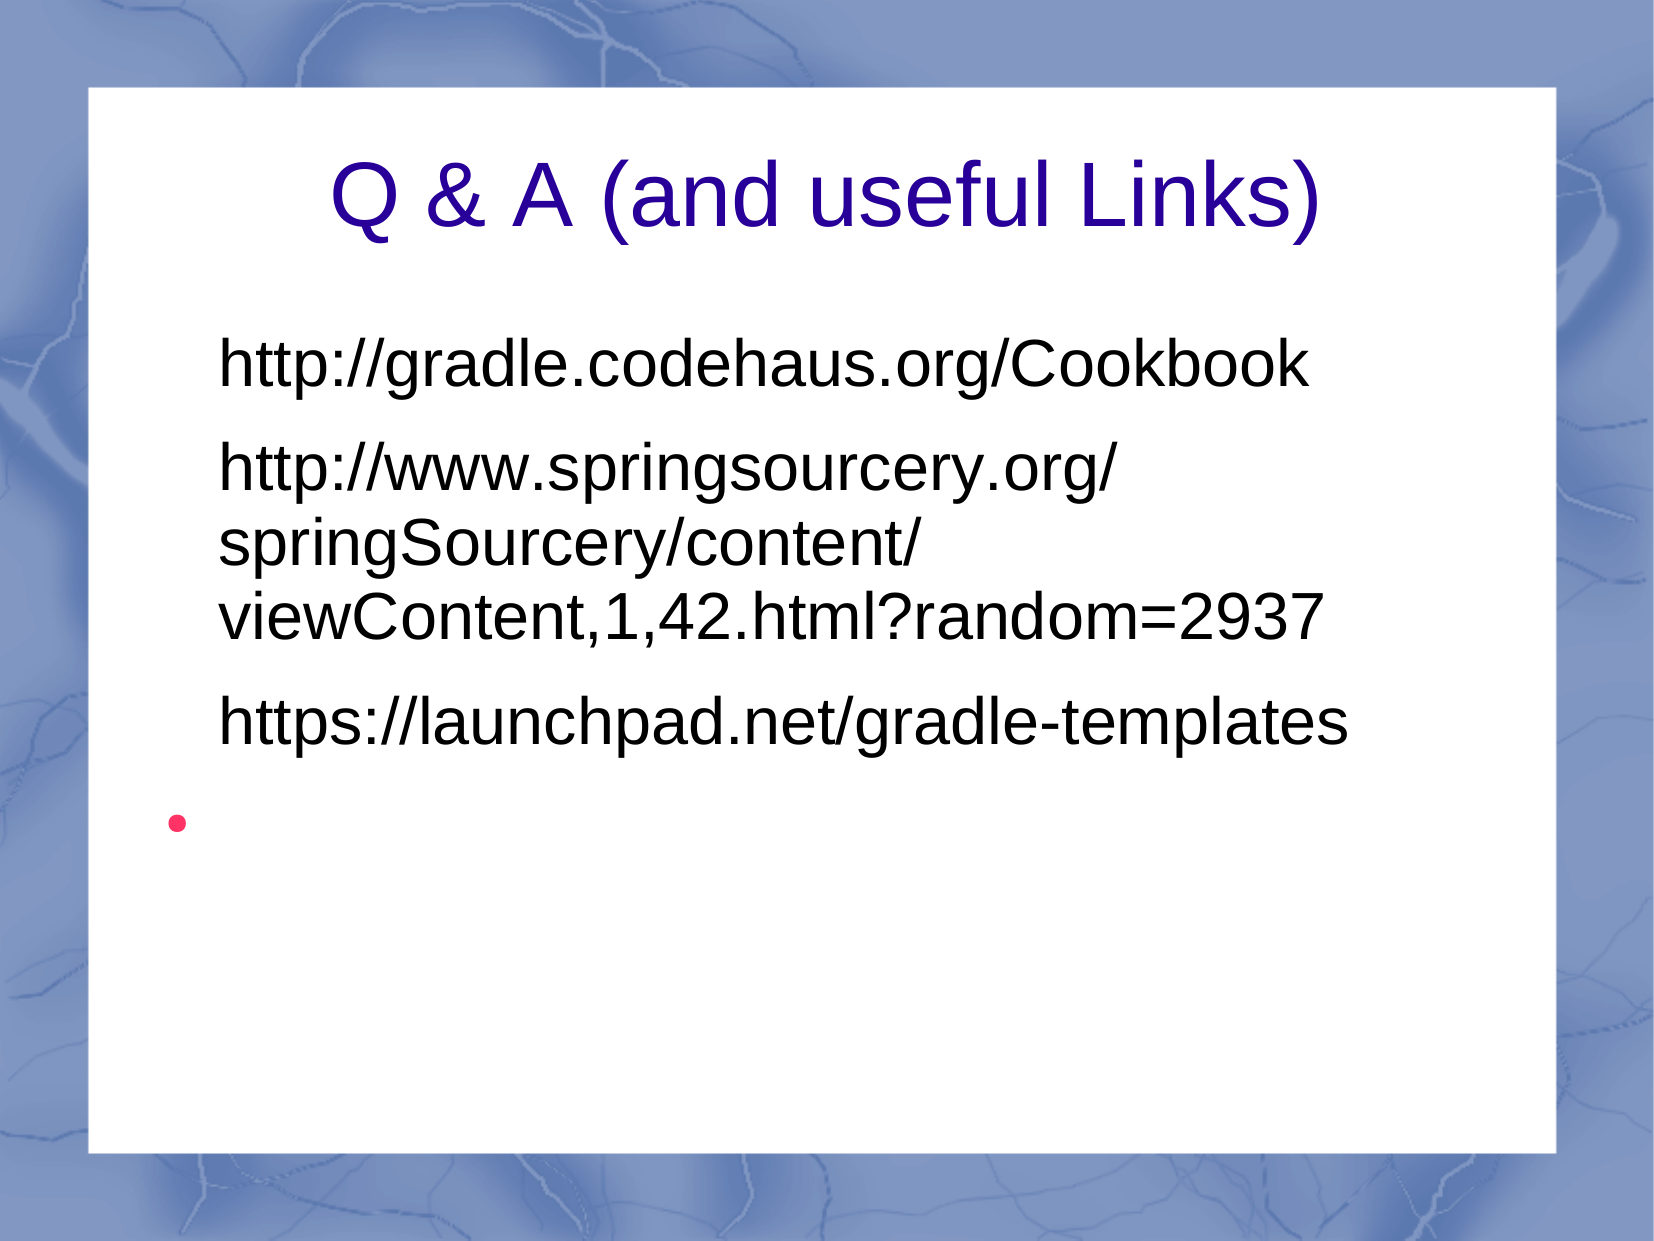

# Q & A (and useful Links)
http://gradle.codehaus.org/Cookbook
http://www.springsourcery.org/springSourcery/content/viewContent,1,42.html?random=2937
https://launchpad.net/gradle-templates